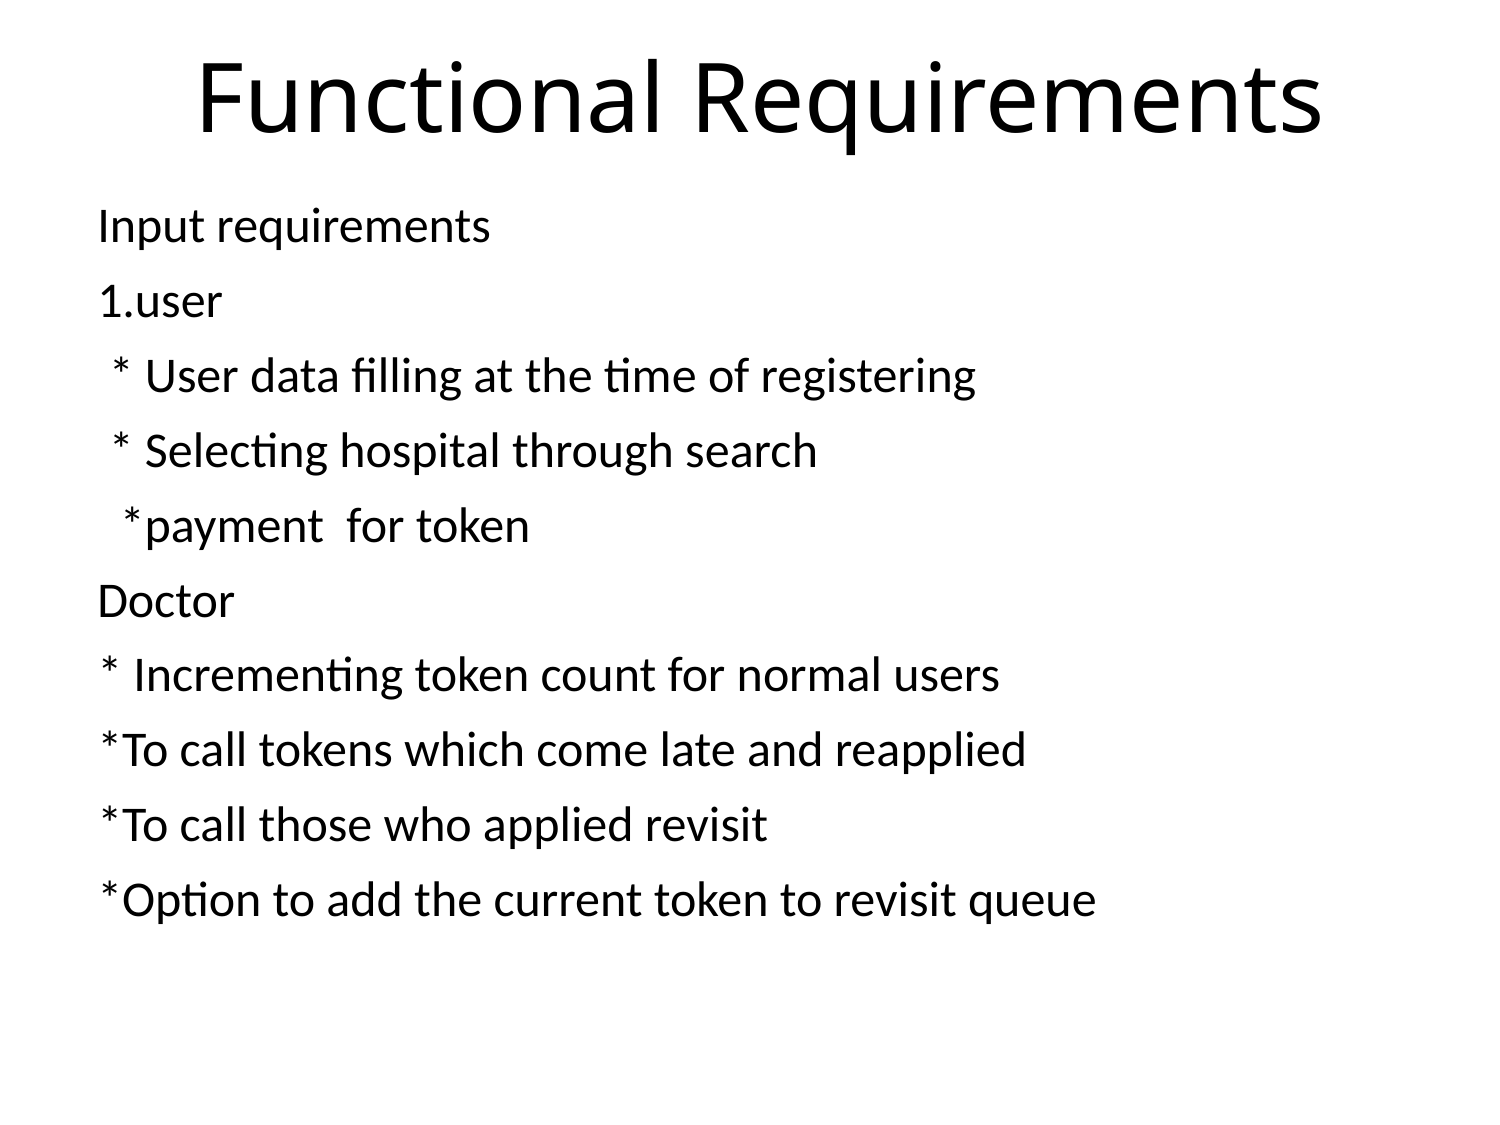

# Functional Requirements
Input requirements
1.user
 * User data filling at the time of registering
 * Selecting hospital through search
 *payment for token
Doctor
* Incrementing token count for normal users
*To call tokens which come late and reapplied
*To call those who applied revisit
*Option to add the current token to revisit queue